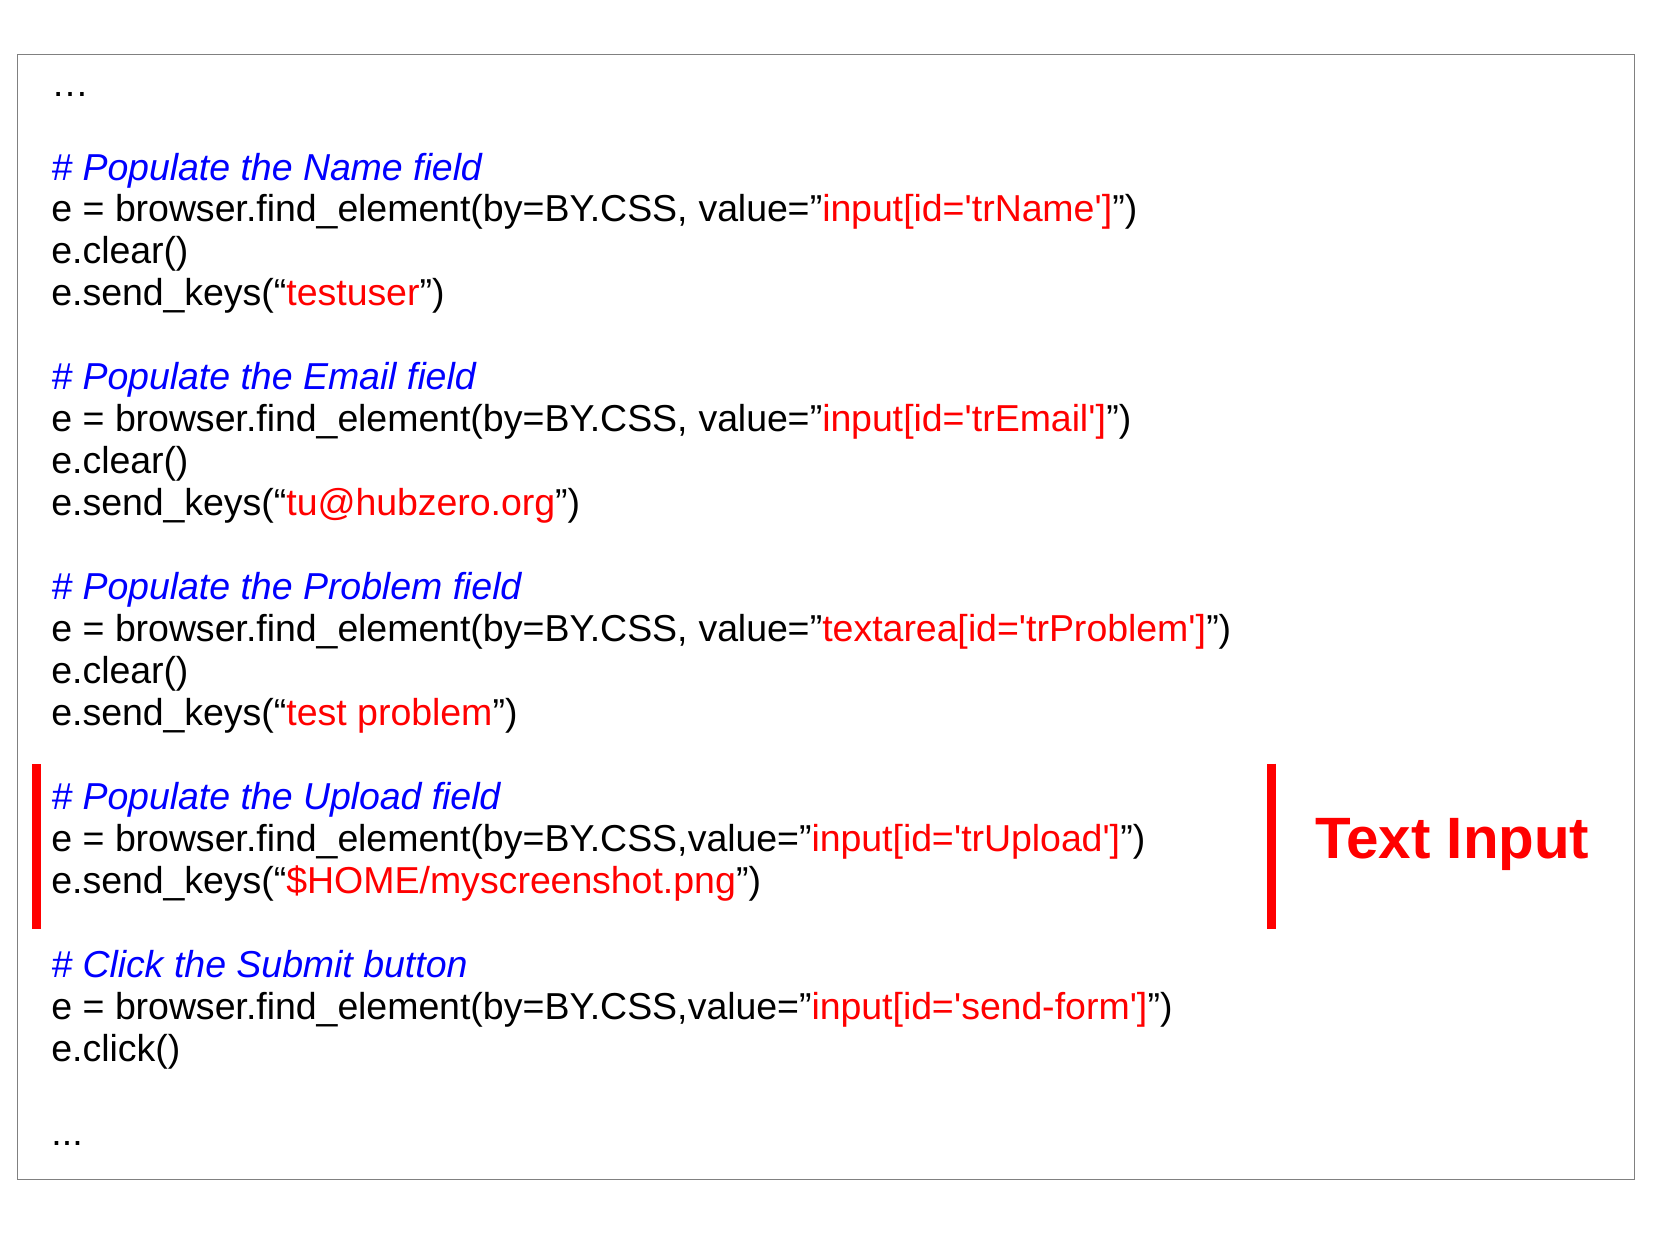

…
# Populate the Name field
e = browser.find_element(by=BY.CSS, value=”input[id='trName']”)
e.clear()
e.send_keys(“testuser”)
# Populate the Email field
e = browser.find_element(by=BY.CSS, value=”input[id='trEmail']”)
e.clear()
e.send_keys(“tu@hubzero.org”)
# Populate the Problem field
e = browser.find_element(by=BY.CSS, value=”textarea[id='trProblem']”)
e.clear()
e.send_keys(“test problem”)
# Populate the Upload field
e = browser.find_element(by=BY.CSS,value=”input[id='trUpload']”)
e.send_keys(“$HOME/myscreenshot.png”)
# Click the Submit button
e = browser.find_element(by=BY.CSS,value=”input[id='send-form']”)
e.click()
...
Text Input